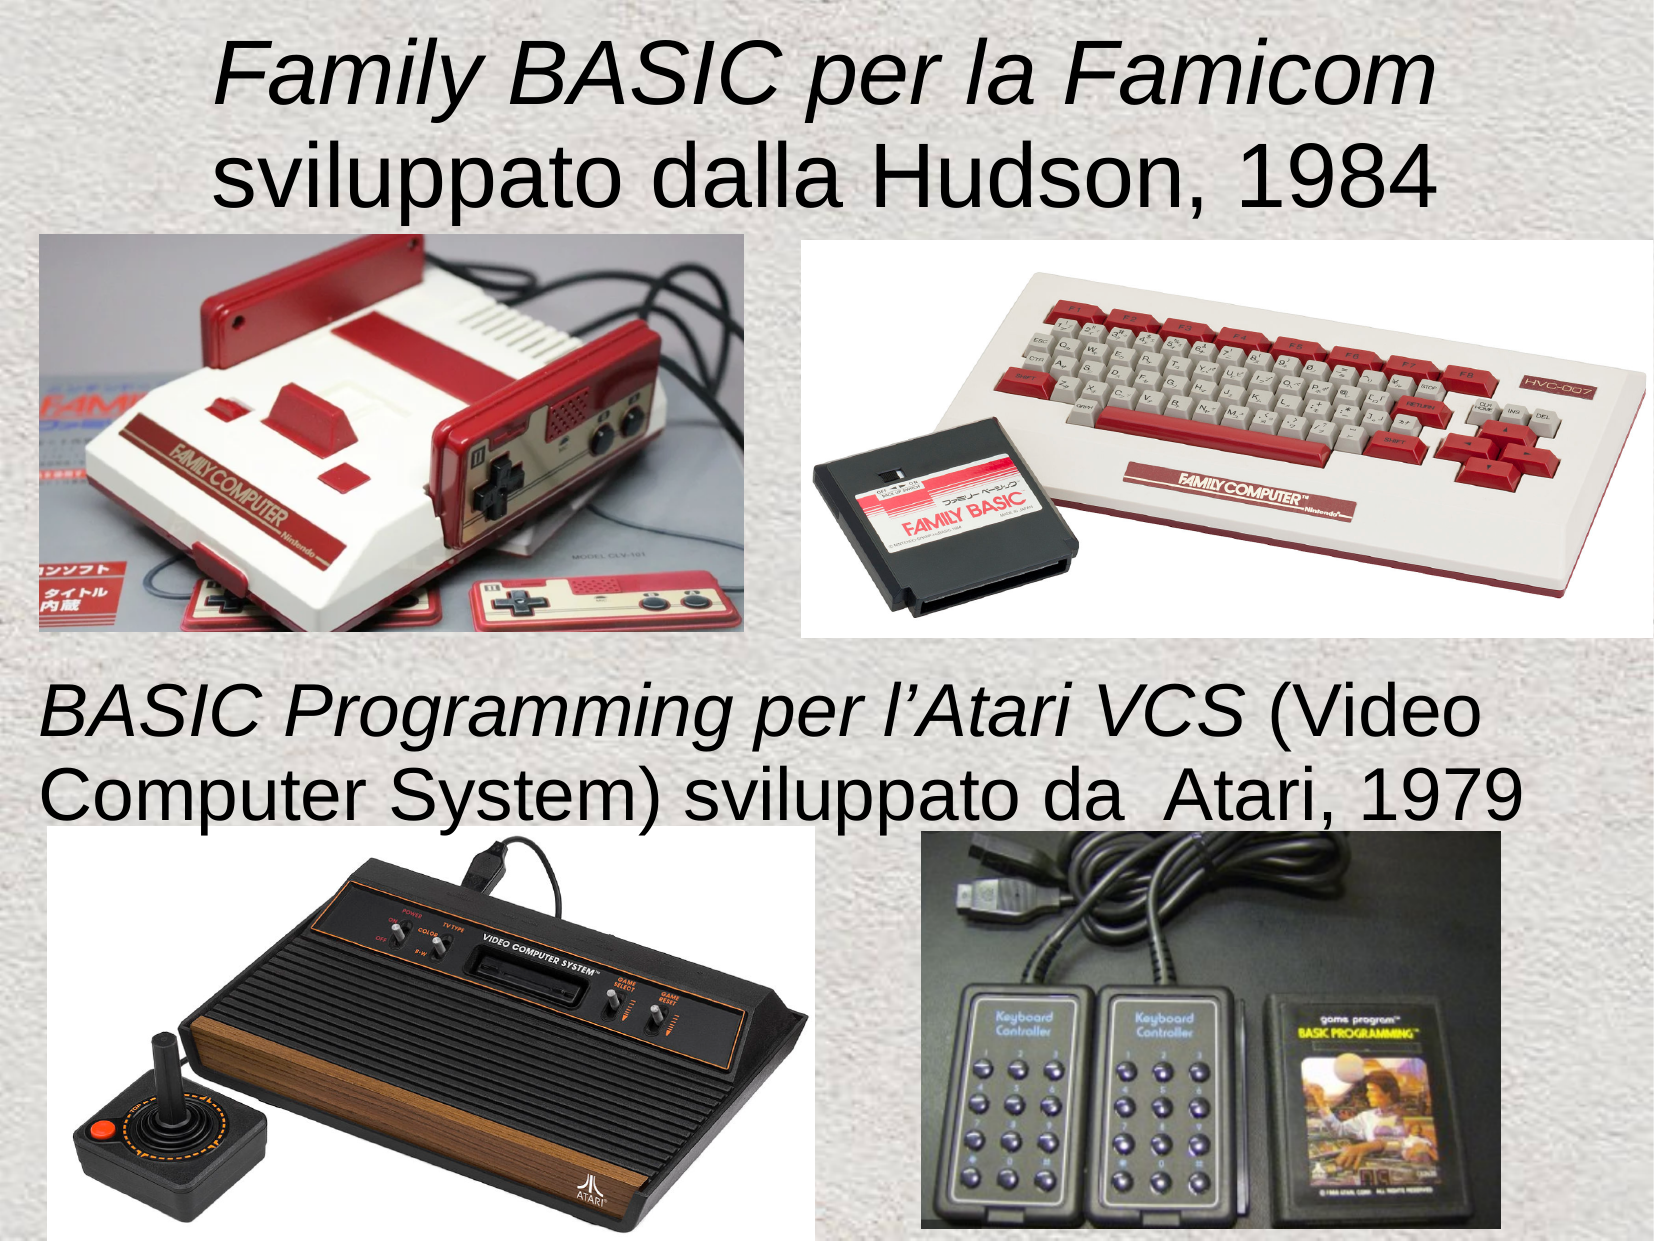

# Family BASIC per la Famicom sviluppato dalla Hudson, 1984
BASIC Programming per l’Atari VCS (Video Computer System) sviluppato da Atari, 1979